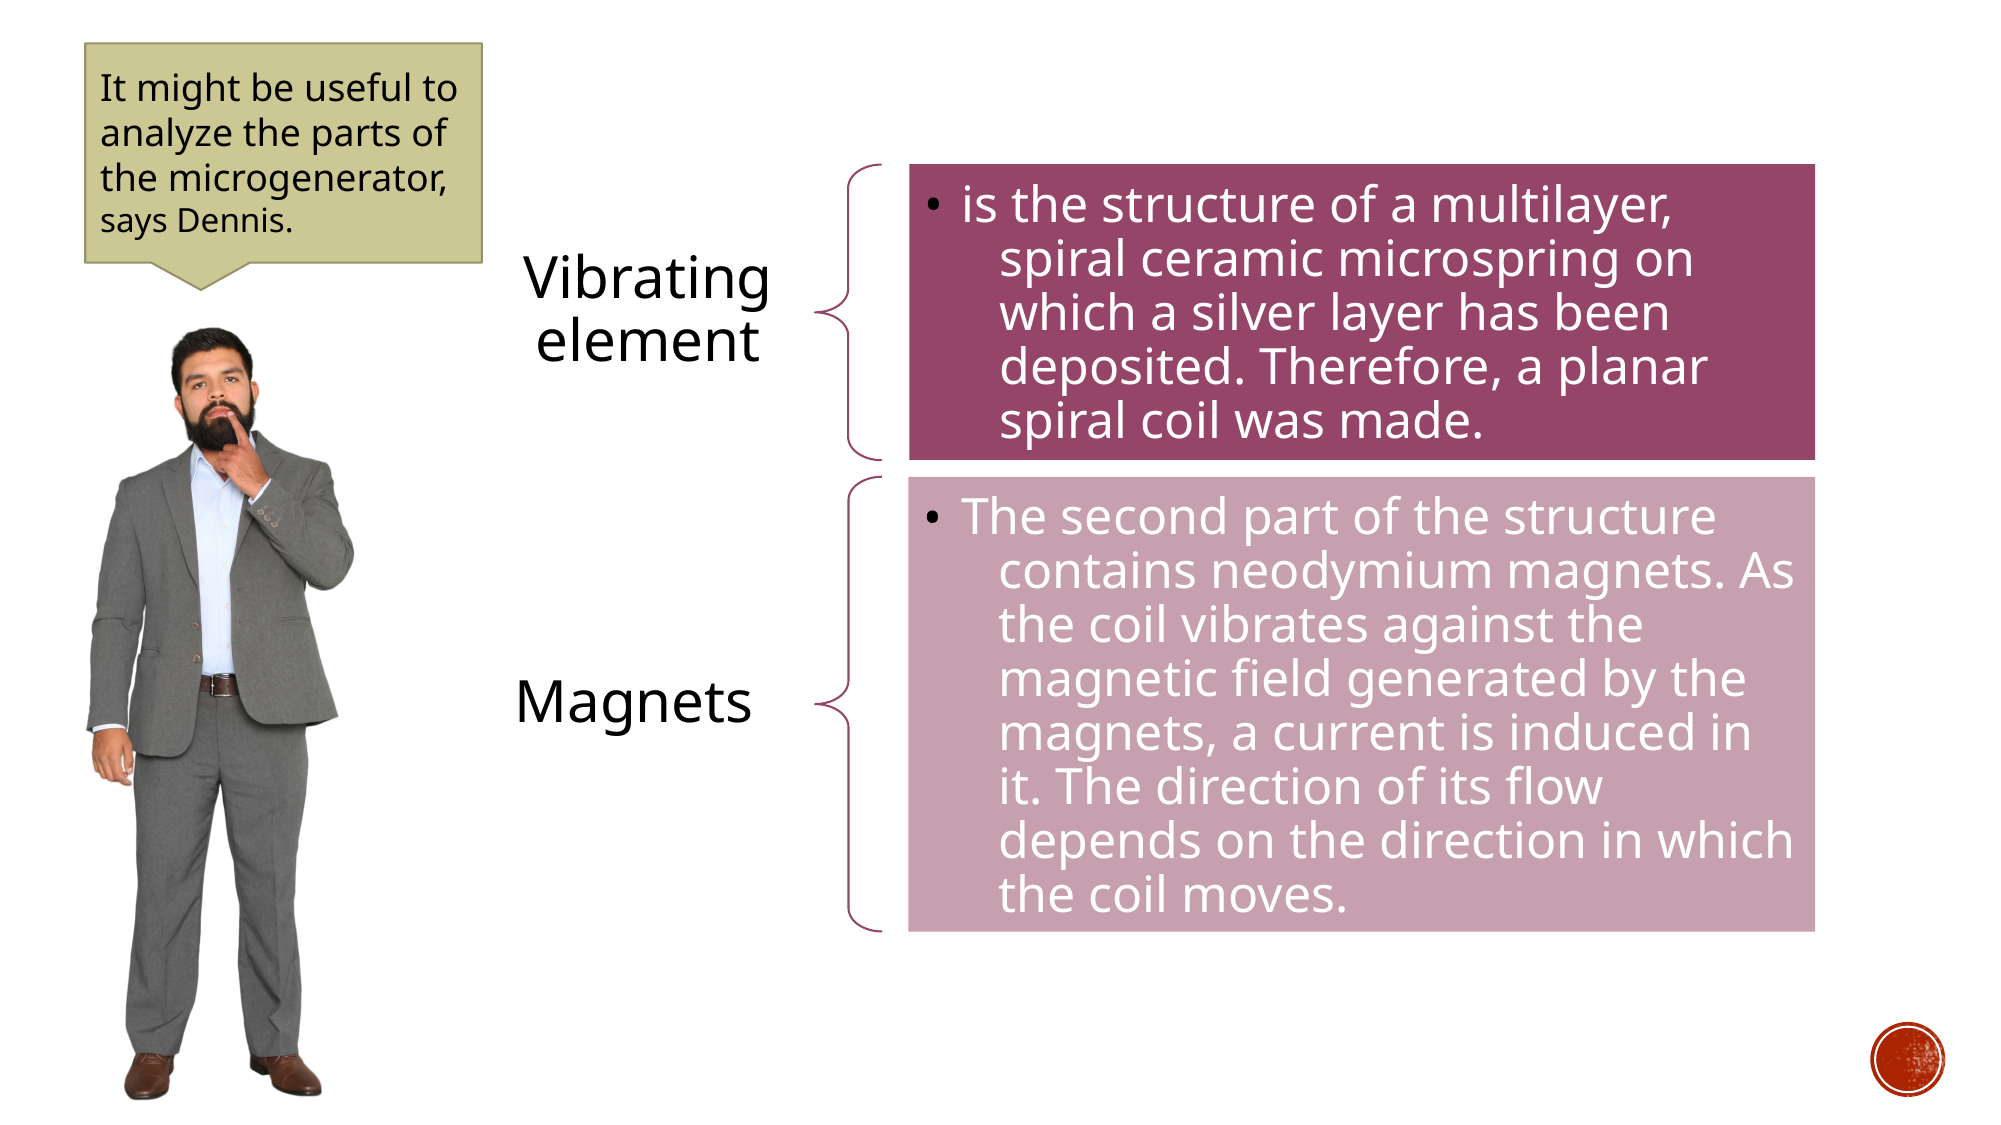

It might be useful to analyze the parts of the microgenerator, says Dennis.
is the structure of a multilayer, spiral ceramic microspring on which a silver layer has been deposited. Therefore, a planar spiral coil was made.
Vibrating element
The second part of the structure contains neodymium magnets. As the coil vibrates against the magnetic field generated by the magnets, a current is induced in it. The direction of its flow depends on the direction in which the coil moves.
Magnets